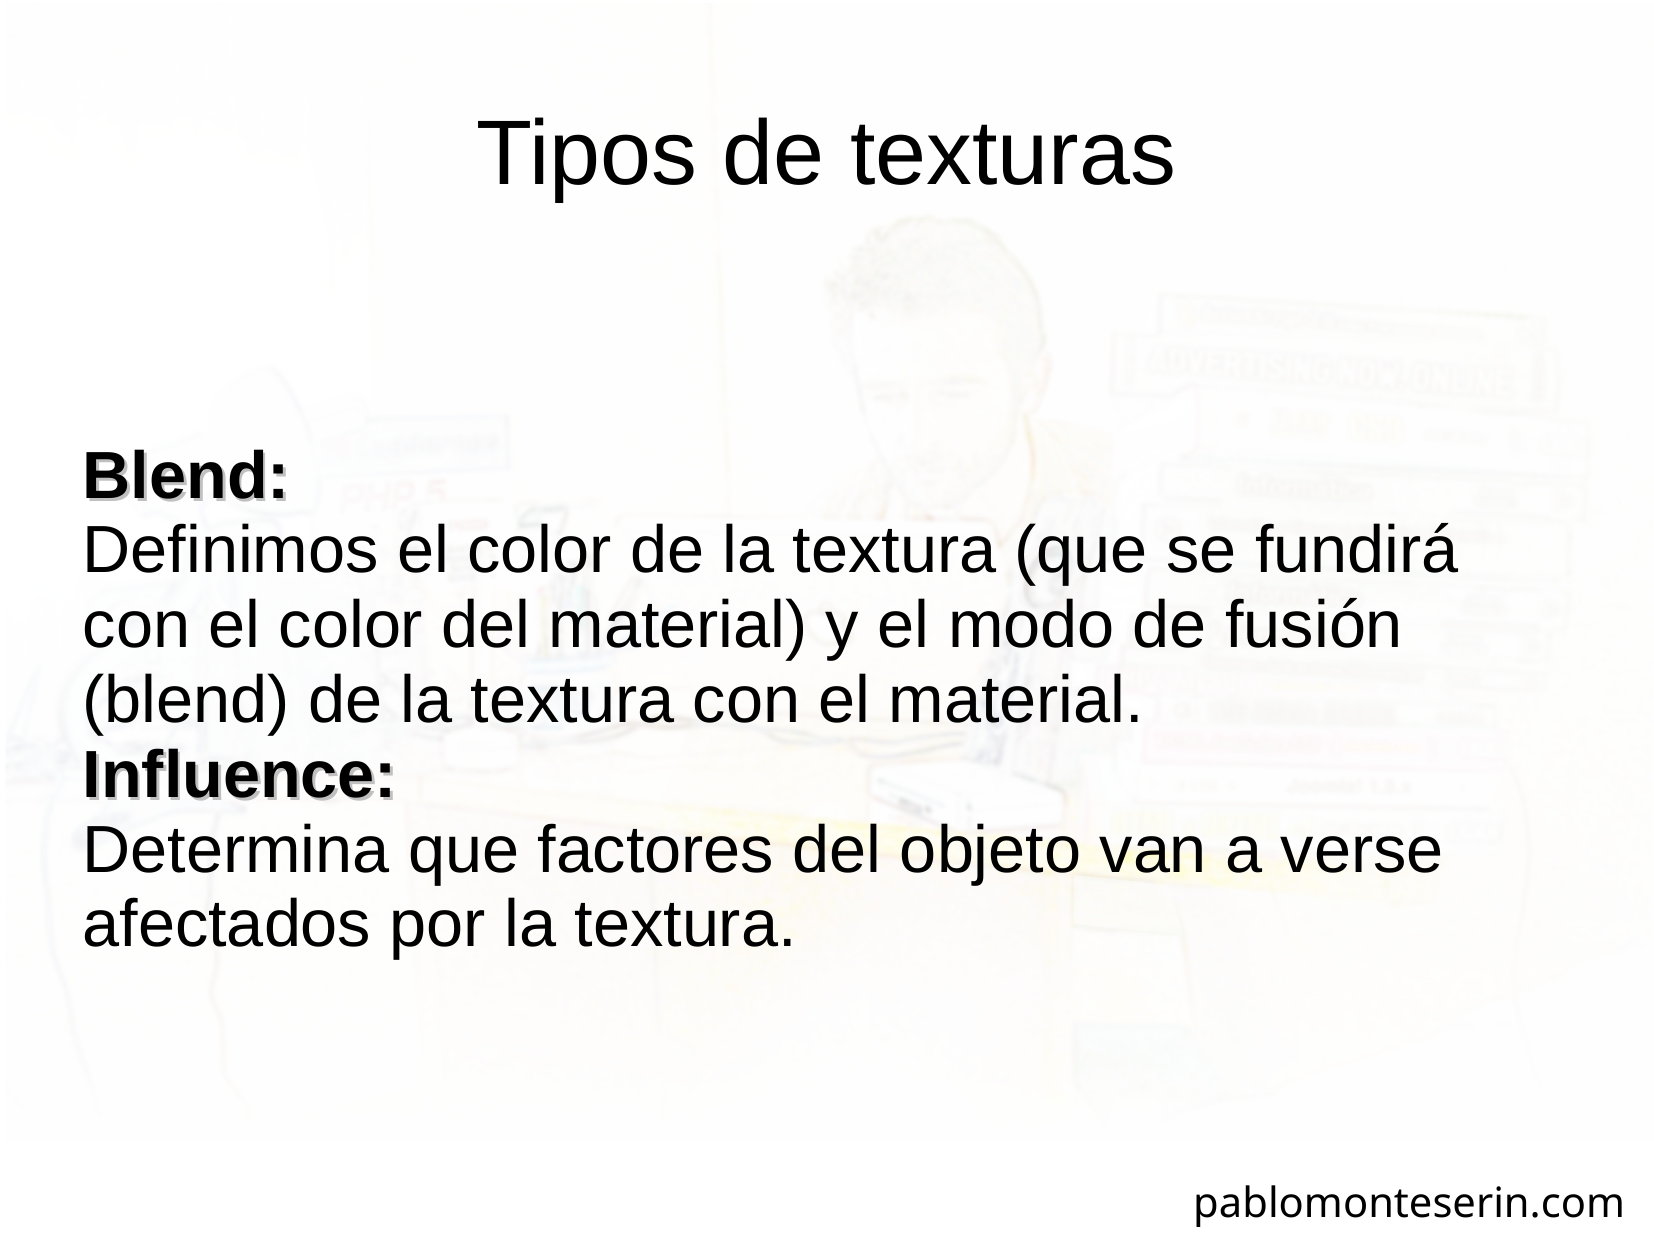

# Tipos de texturas
Blend:
Definimos el color de la textura (que se fundirá con el color del material) y el modo de fusión (blend) de la textura con el material.
Influence:
Determina que factores del objeto van a verse afectados por la textura.